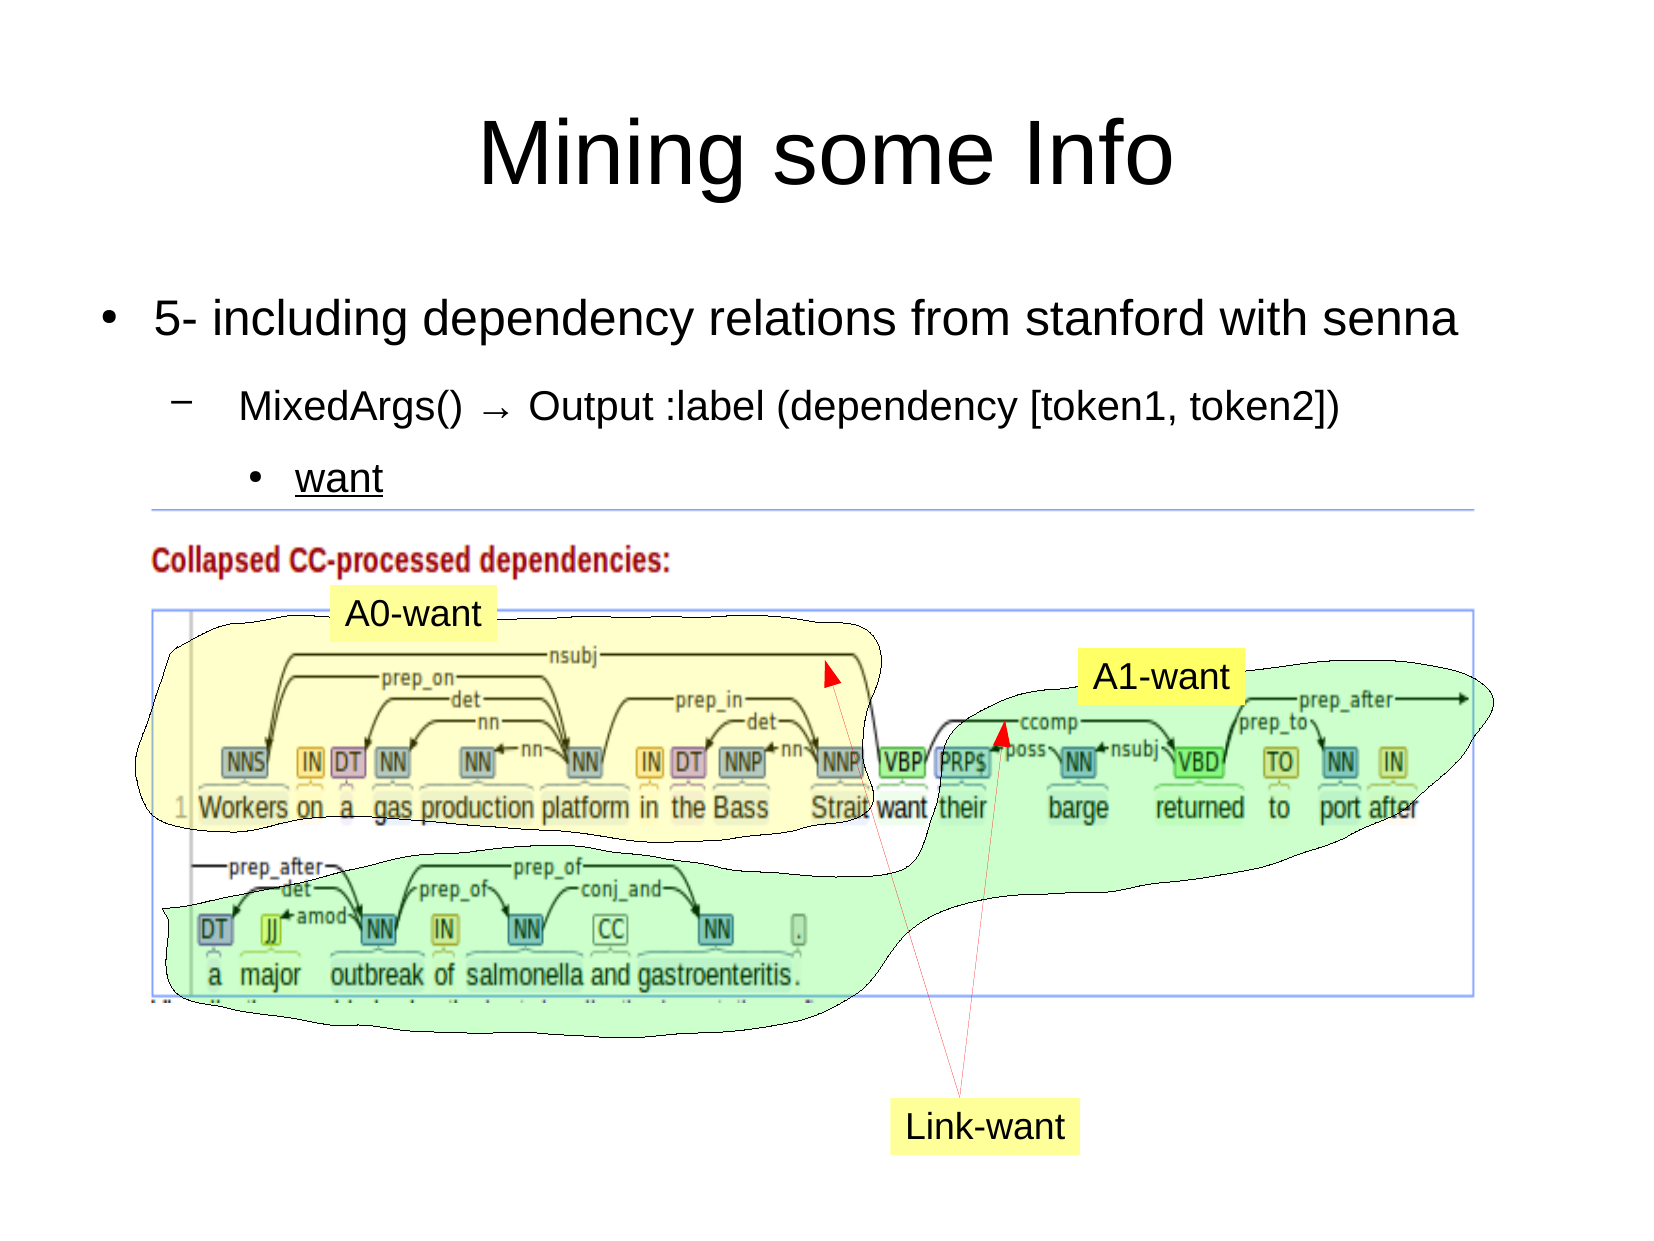

# Mining some Info
5- including dependency relations from stanford with senna
 MixedArgs() → Output :label (dependency [token1, token2])
want
A0-want
A1-want
Link-want